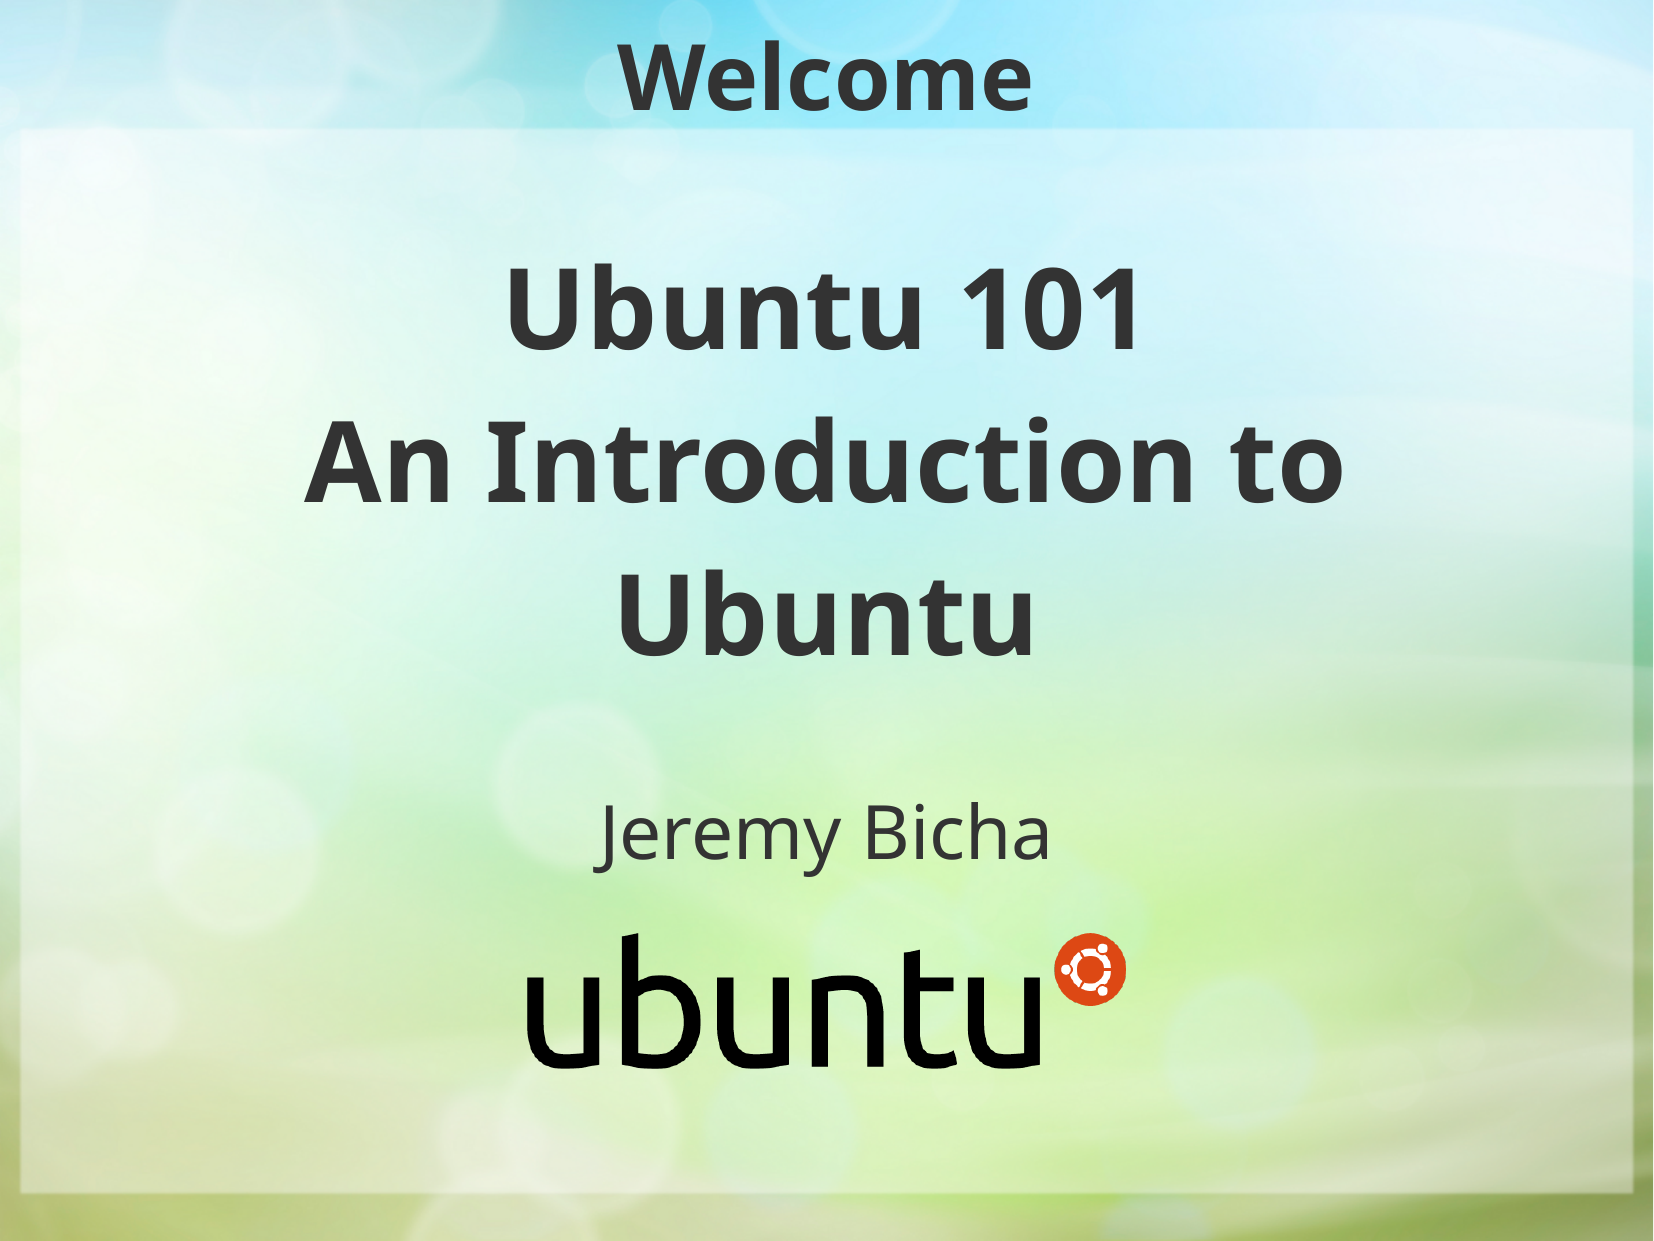

# Welcome
Ubuntu 101
An Introduction to Ubuntu
Jeremy Bicha